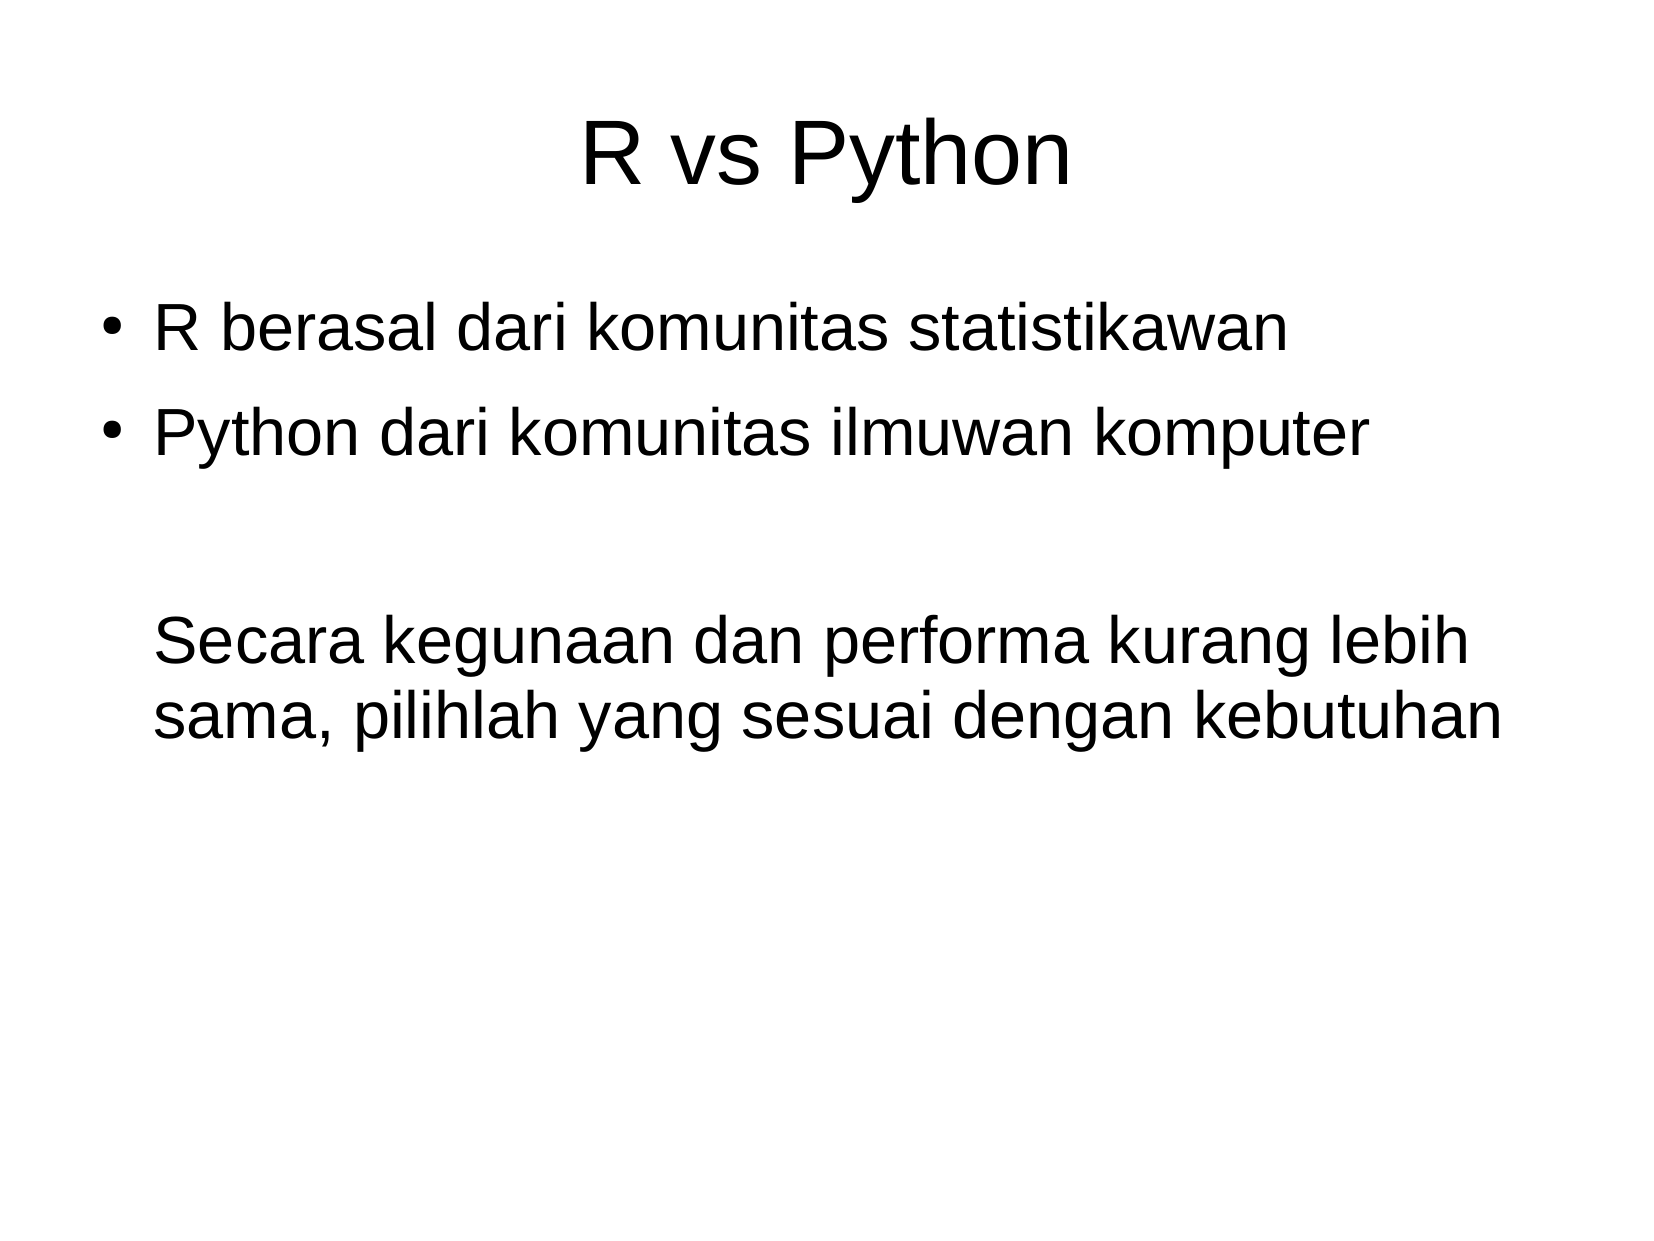

# R vs Python
R berasal dari komunitas statistikawan
Python dari komunitas ilmuwan komputer
Secara kegunaan dan performa kurang lebih sama, pilihlah yang sesuai dengan kebutuhan